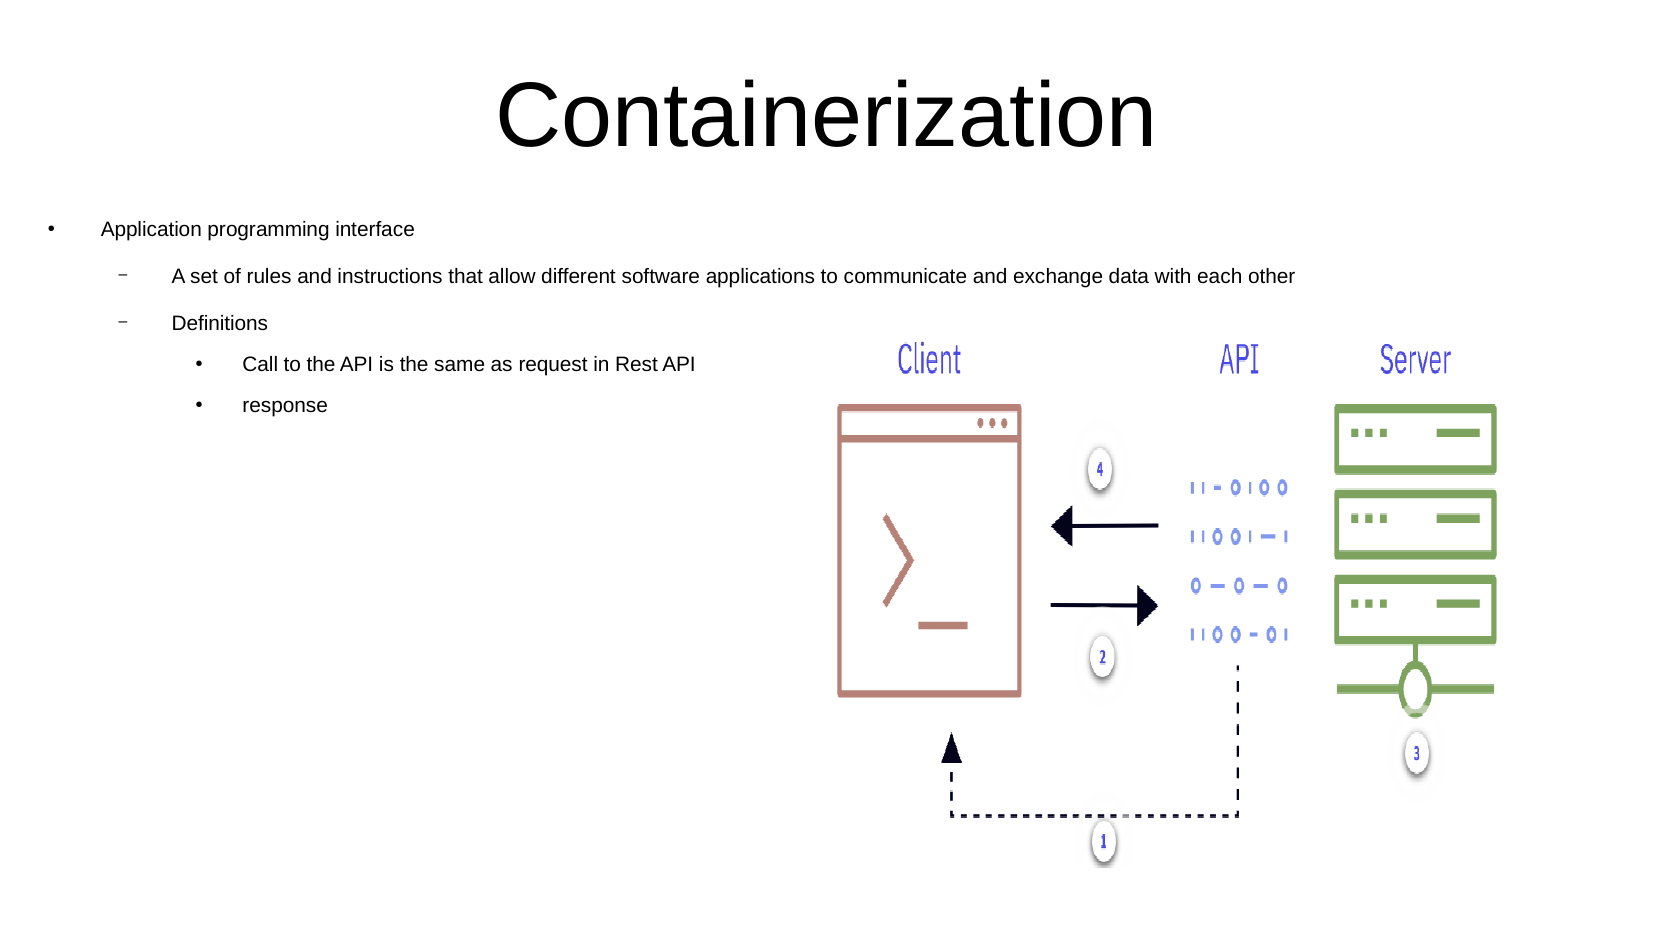

# Containerization
Application programming interface
A set of rules and instructions that allow different software applications to communicate and exchange data with each other
Definitions
Call to the API is the same as request in Rest API
response